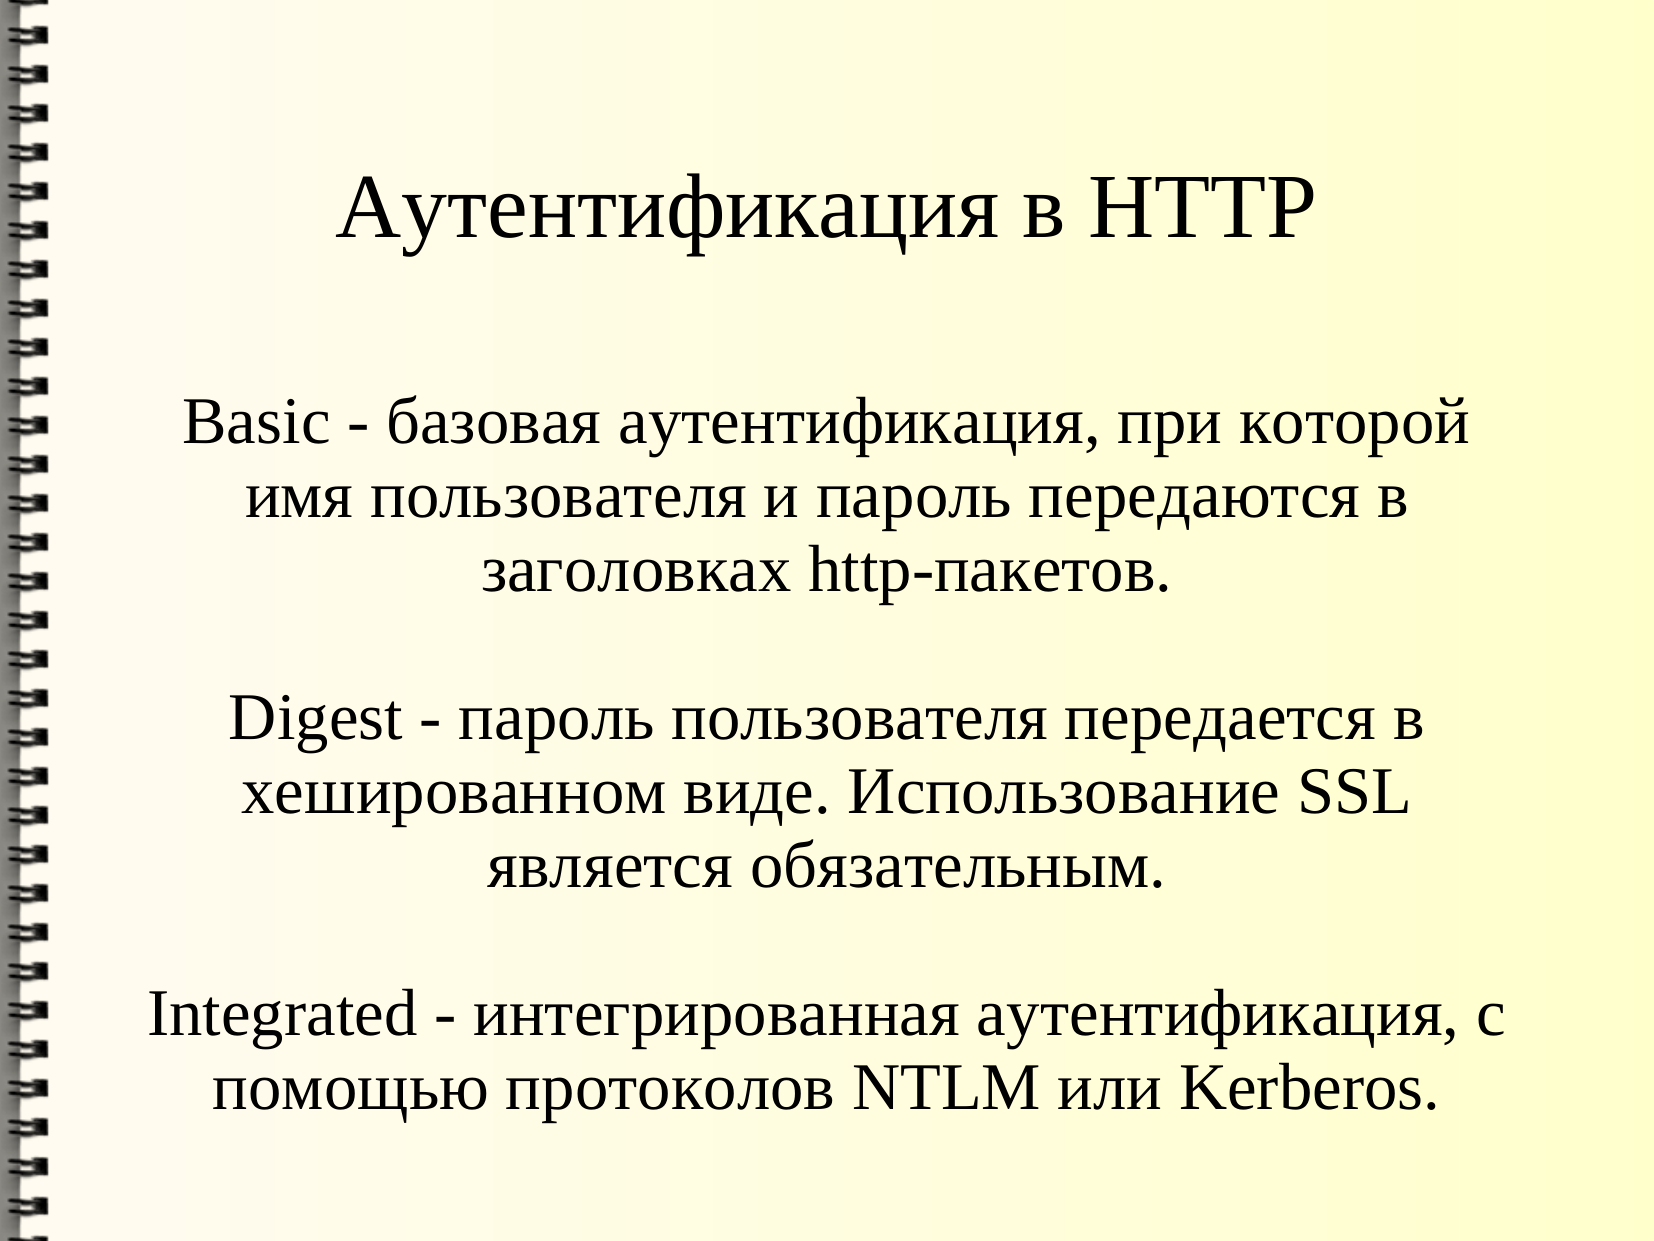

# Аутентификация в HTTP
Basic - базовая аутентификация, при которой имя пользователя и пароль передаются в заголовках http-пакетов.
Digest - пароль пользователя передается в хешированном виде. Использование SSL является обязательным.
Integrated - интегрированная аутентификация, с помощью протоколов NTLM или Kerberos.